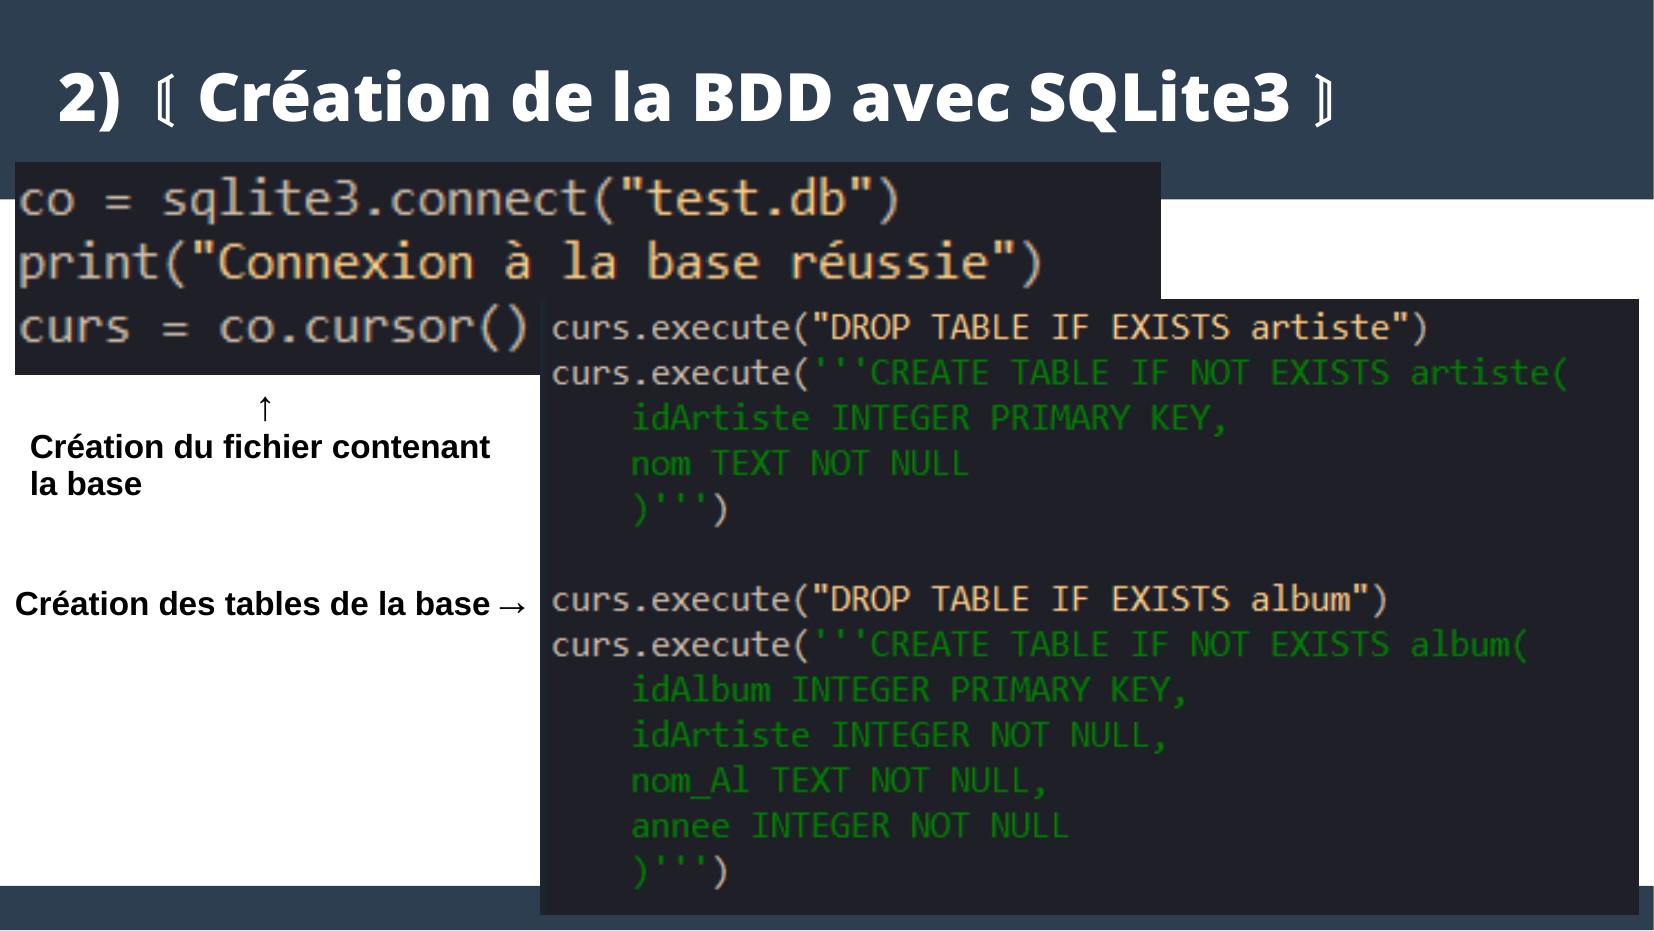

# 2)〘Création de la BDD avec SQLite3〙
			↑
Création du fichier contenant la base
Création des tables de la base→